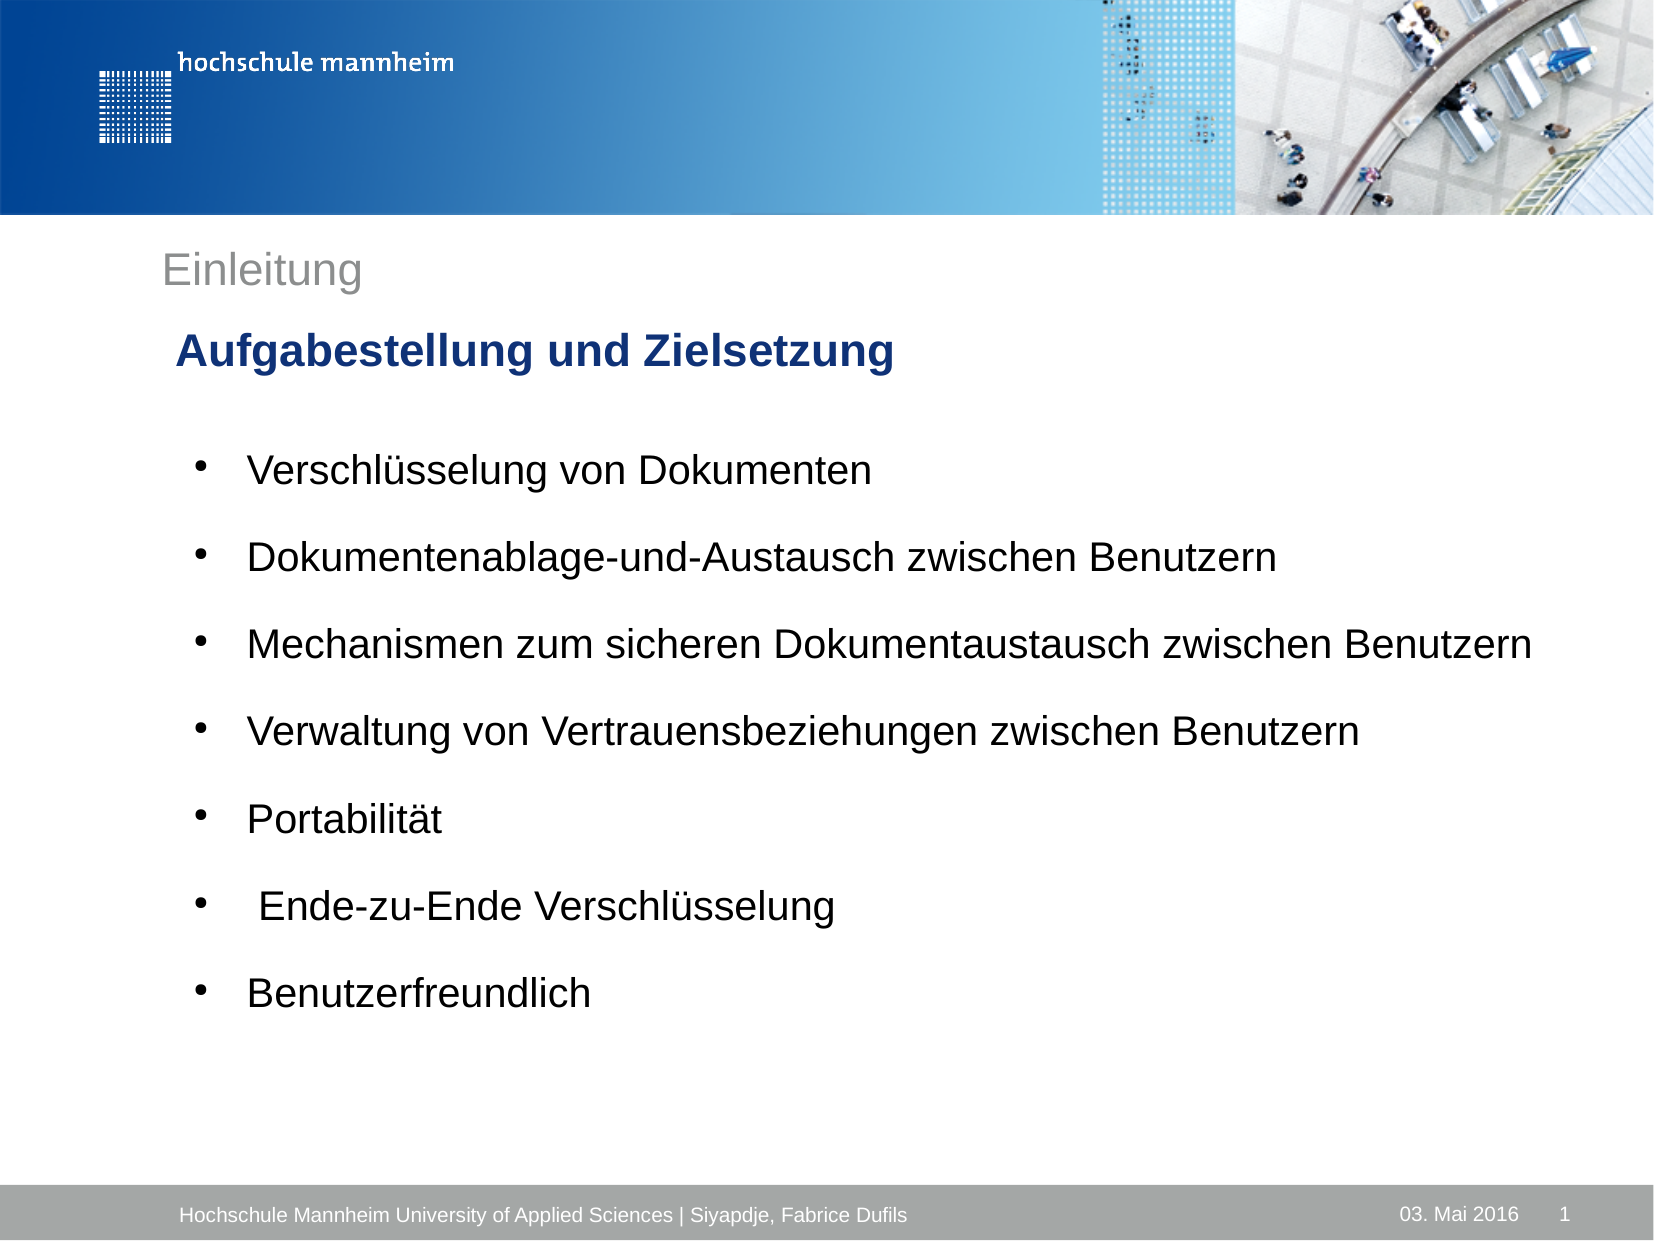

Einleitung
# Aufgabestellung und Zielsetzung
Verschlüsselung von Dokumenten
Dokumentenablage-und-Austausch zwischen Benutzern
Mechanismen zum sicheren Dokumentaustausch zwischen Benutzern
Verwaltung von Vertrauensbeziehungen zwischen Benutzern
Portabilität
 Ende-zu-Ende Verschlüsselung
Benutzerfreundlich
Hochschule Mannheim University of Applied Sciences | Siyapdje, Fabrice Dufils
03. Mai 2016 1